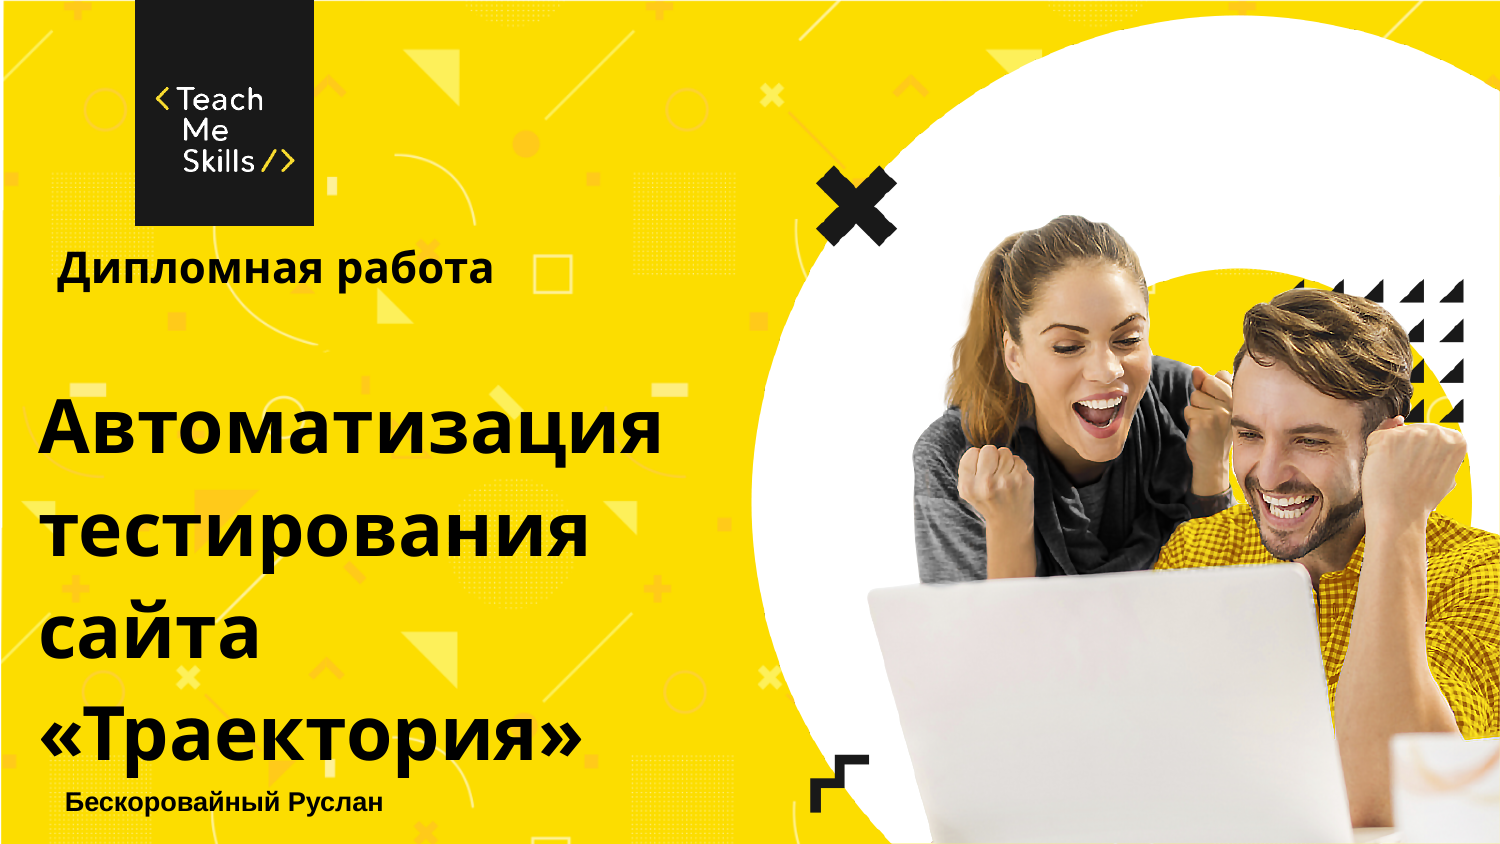

Дипломная работа
Автоматизация тестирования сайта «Траектория»
Бескоровайный Руслан